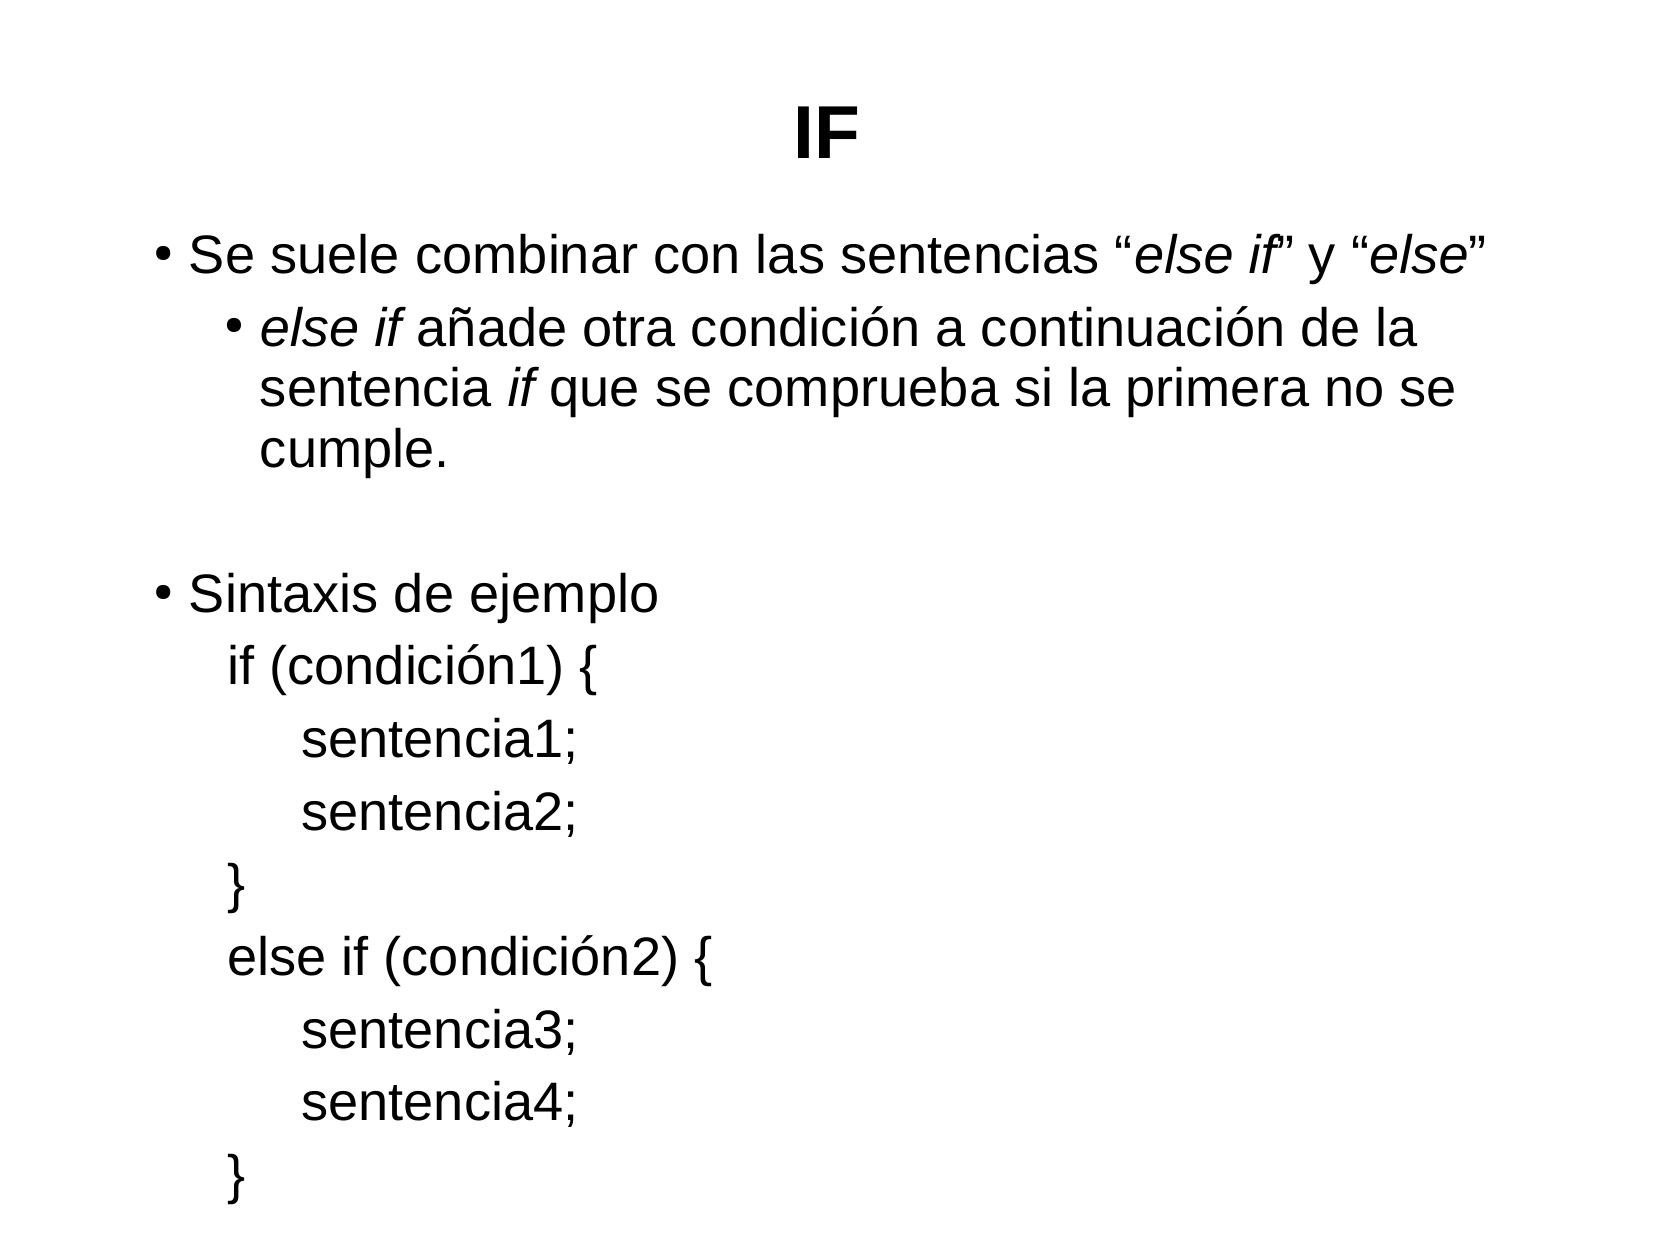

# IF
Se suele combinar con las sentencias “else if” y “else”
else if añade otra condición a continuación de la sentencia if que se comprueba si la primera no se cumple.
Sintaxis de ejemplo
	if (condición1) {
		sentencia1;
		sentencia2;
	}
	else if (condición2) {
		sentencia3;
		sentencia4;
	}